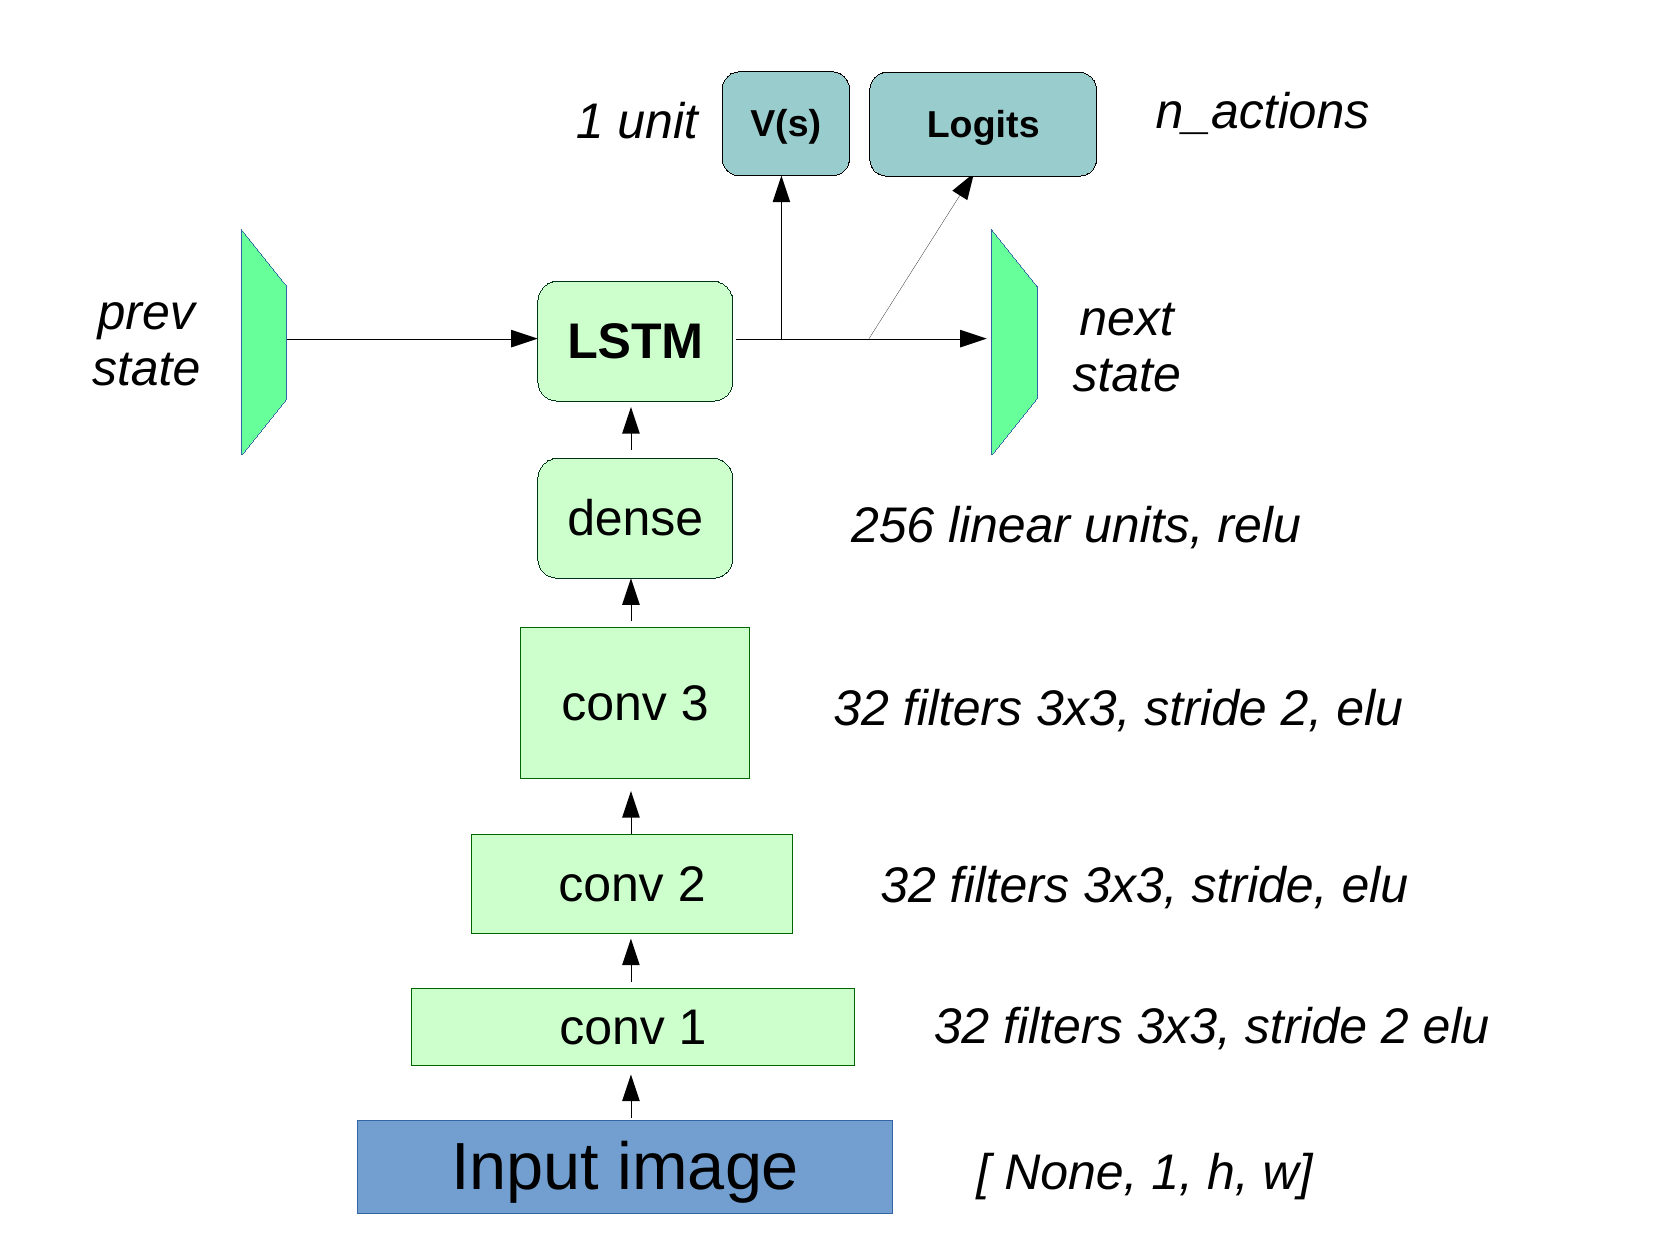

V(s)
Logits
n_actions
1 unit
prev
state
LSTM
next
state
dense
256 linear units, relu
conv 3
32 filters 3x3, stride 2, elu
conv 2
32 filters 3x3, stride, elu
conv 1
32 filters 3x3, stride 2 elu
Input image
[ None, 1, h, w]